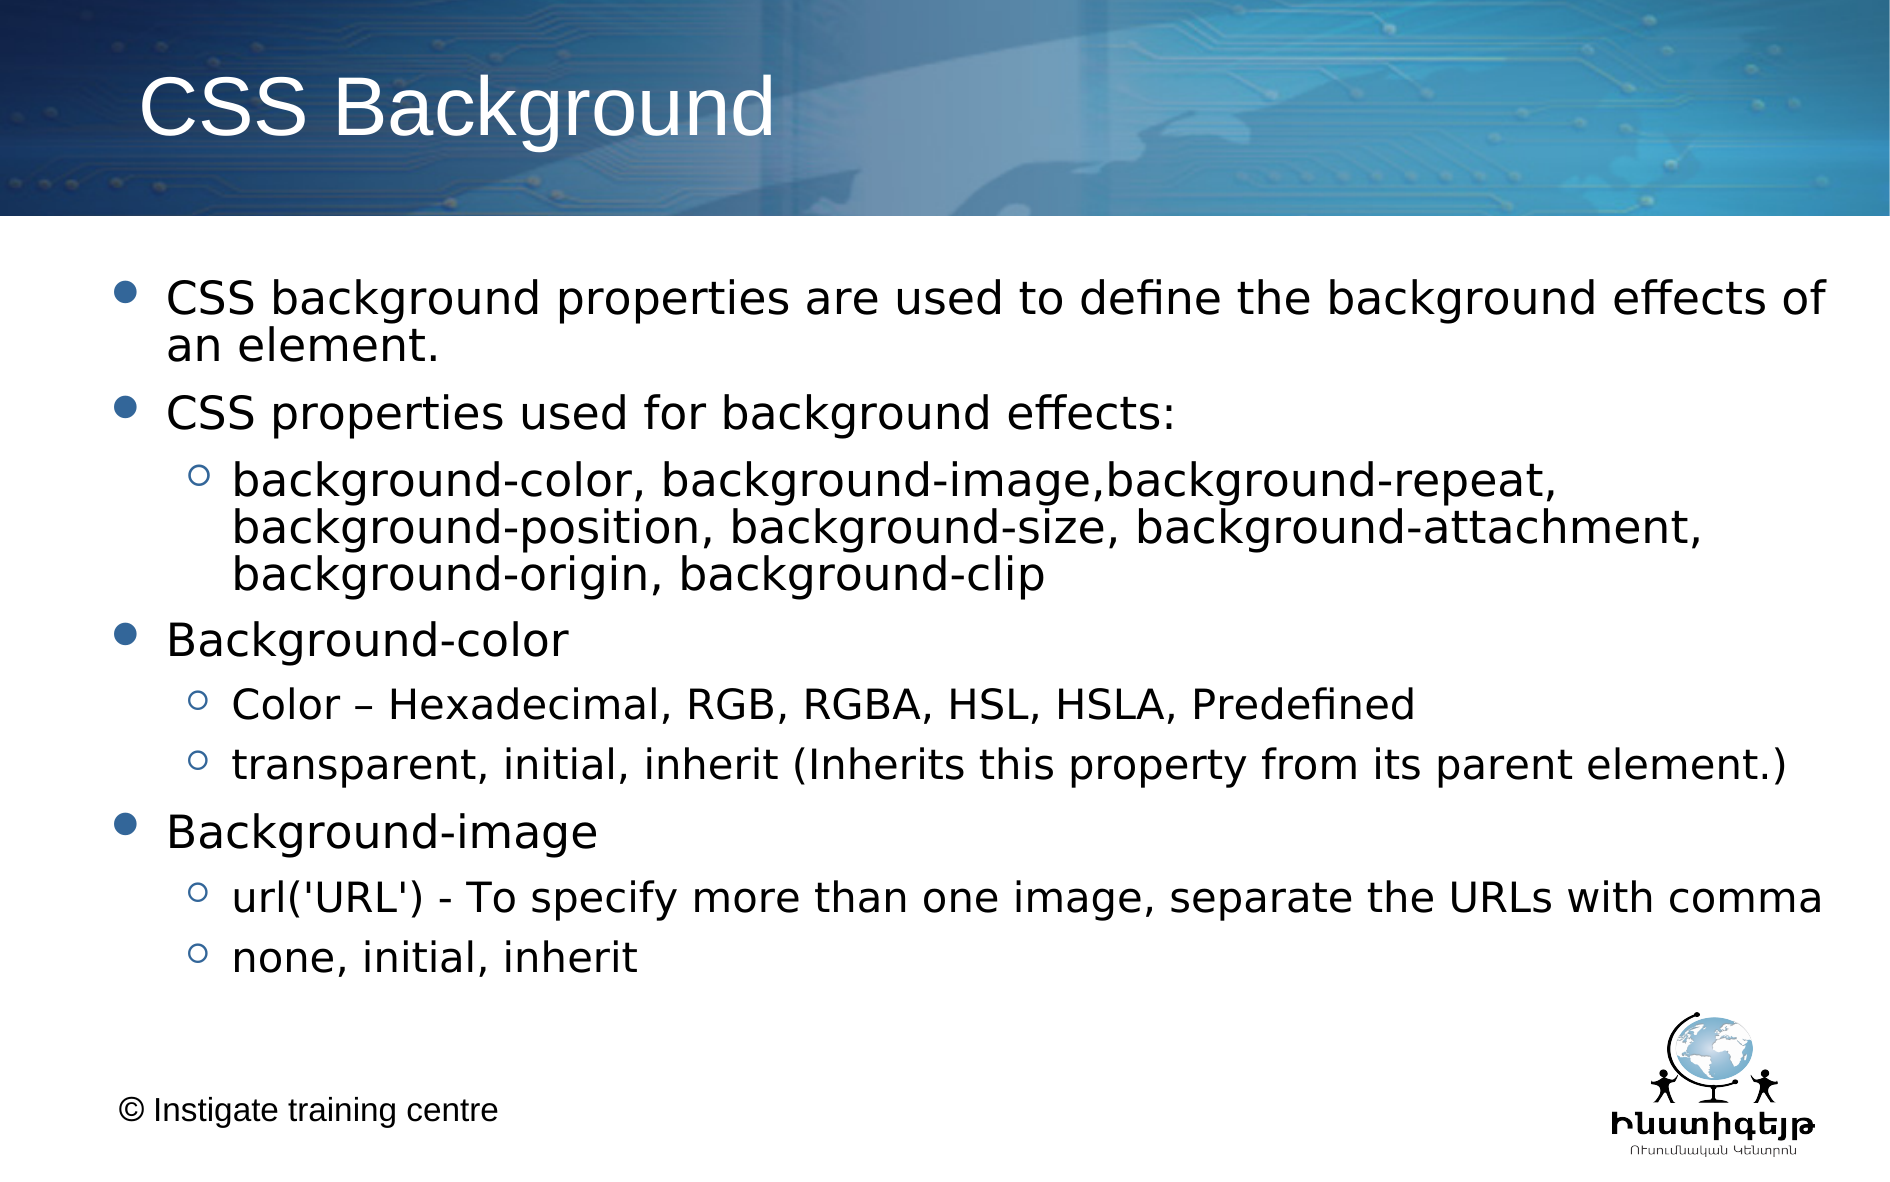

CSS Background
# CSS background properties are used to define the background effects of an element.
CSS properties used for background effects:
background-color, background-image,background-repeat, background-position, background-size, background-attachment, background-origin, background-clip
Background-color
Color – Hexadecimal, RGB, RGBA, HSL, HSLA, Predefined
transparent, initial, inherit (Inherits this property from its parent element.)
Background-image
url('URL') - To specify more than one image, separate the URLs with comma
none, initial, inherit